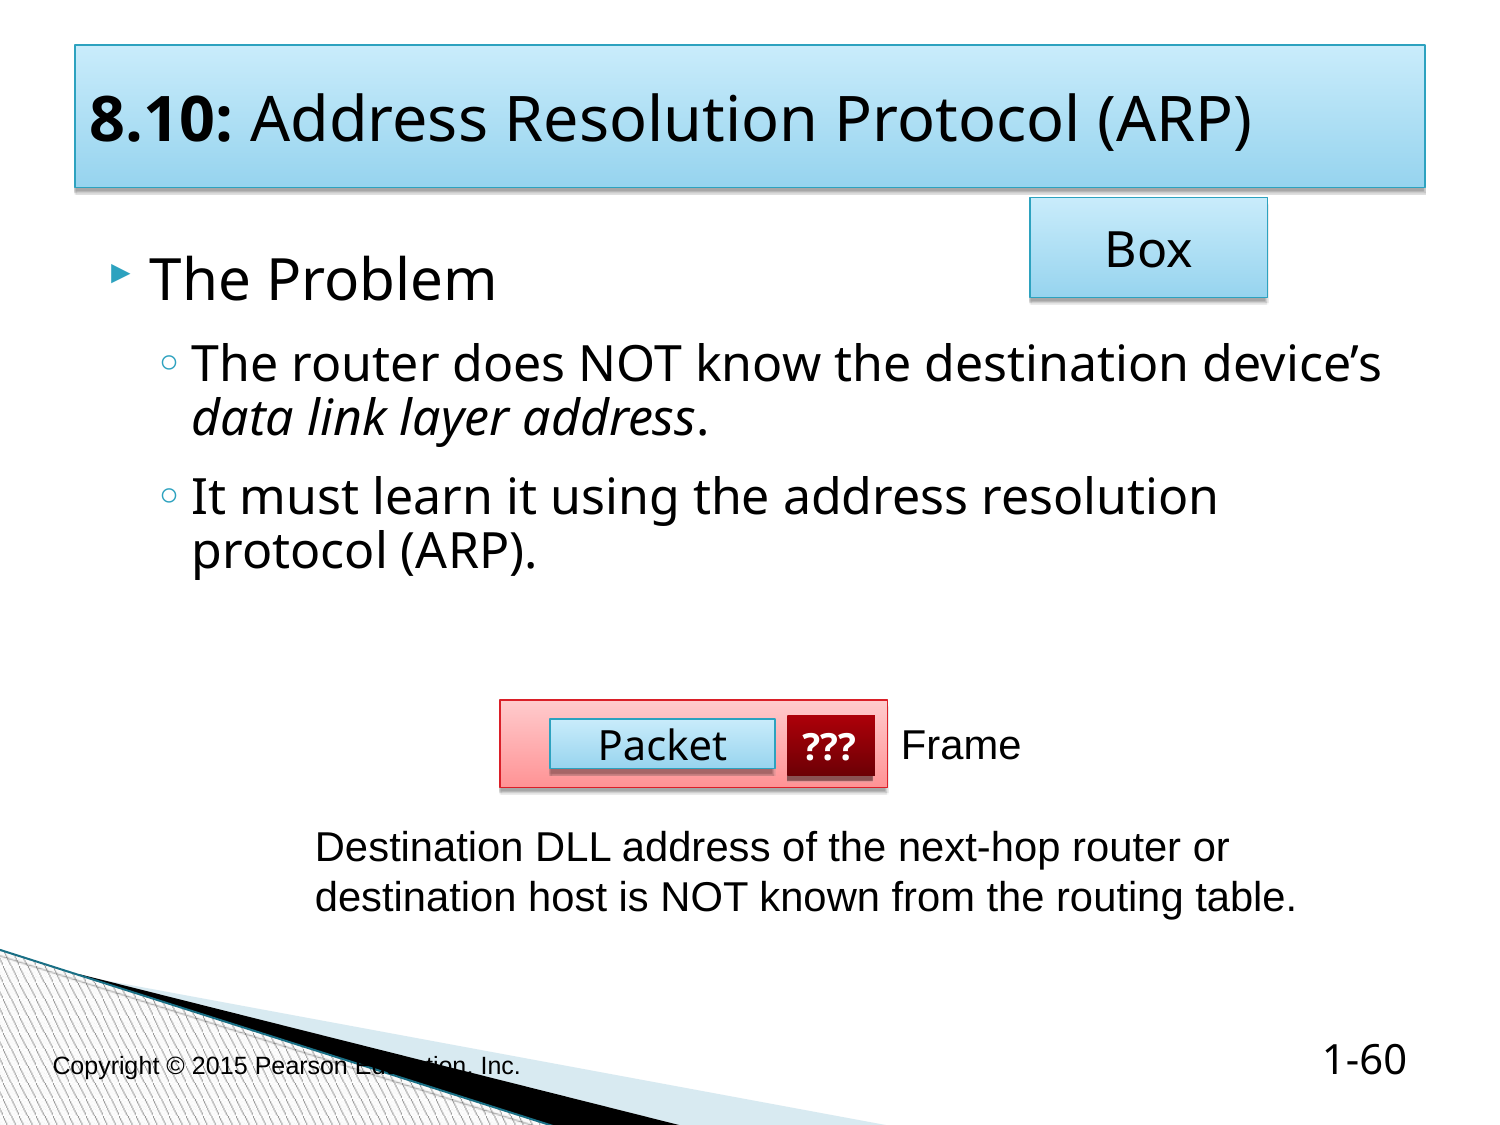

8.10: Address Resolution Protocol (ARP)
Box
# The Problem
The router does NOT know the destination device’s data link layer address.
It must learn it using the address resolution protocol (ARP).
Frame
???
Packet
Destination DLL address of the next-hop router or destination host is NOT known from the routing table.
Copyright © 2015 Pearson Education, Inc.